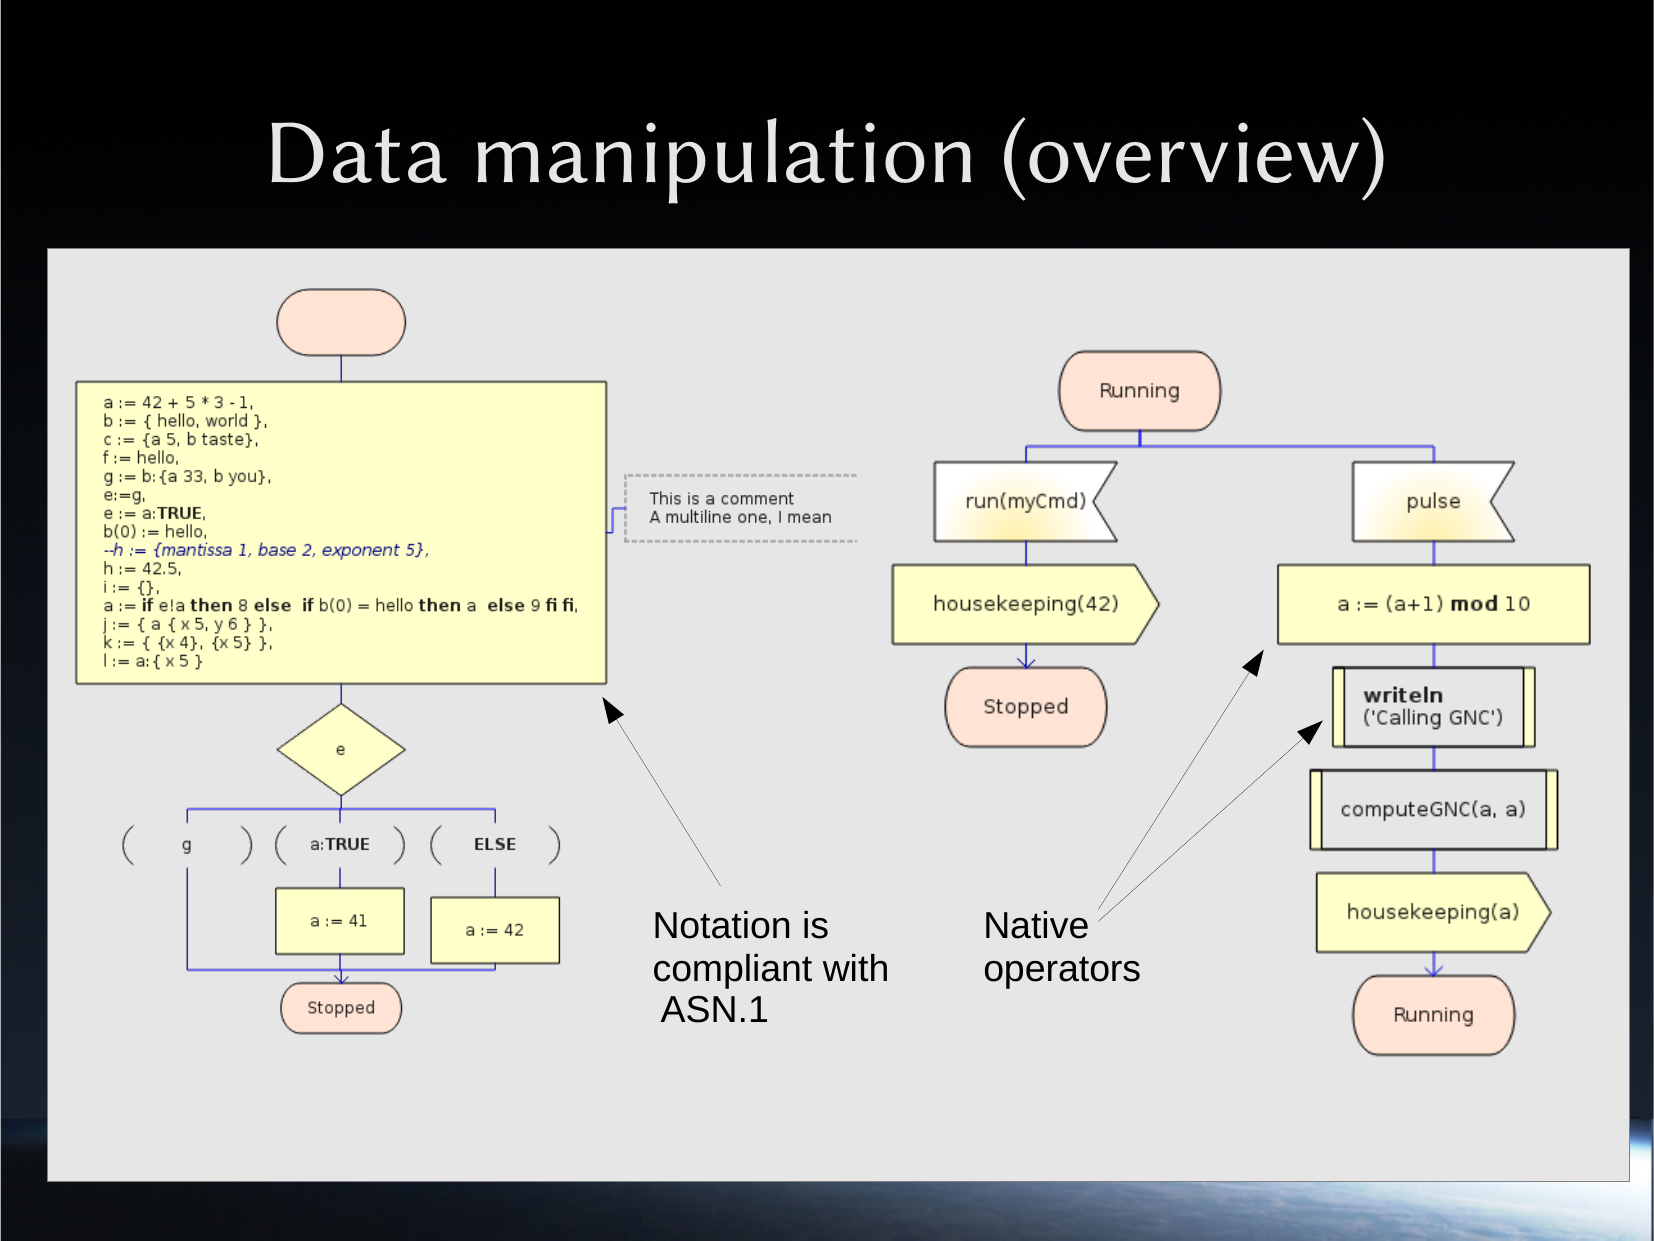

# Data manipulation (overview)
Notation is compliant with ASN.1
Native operators